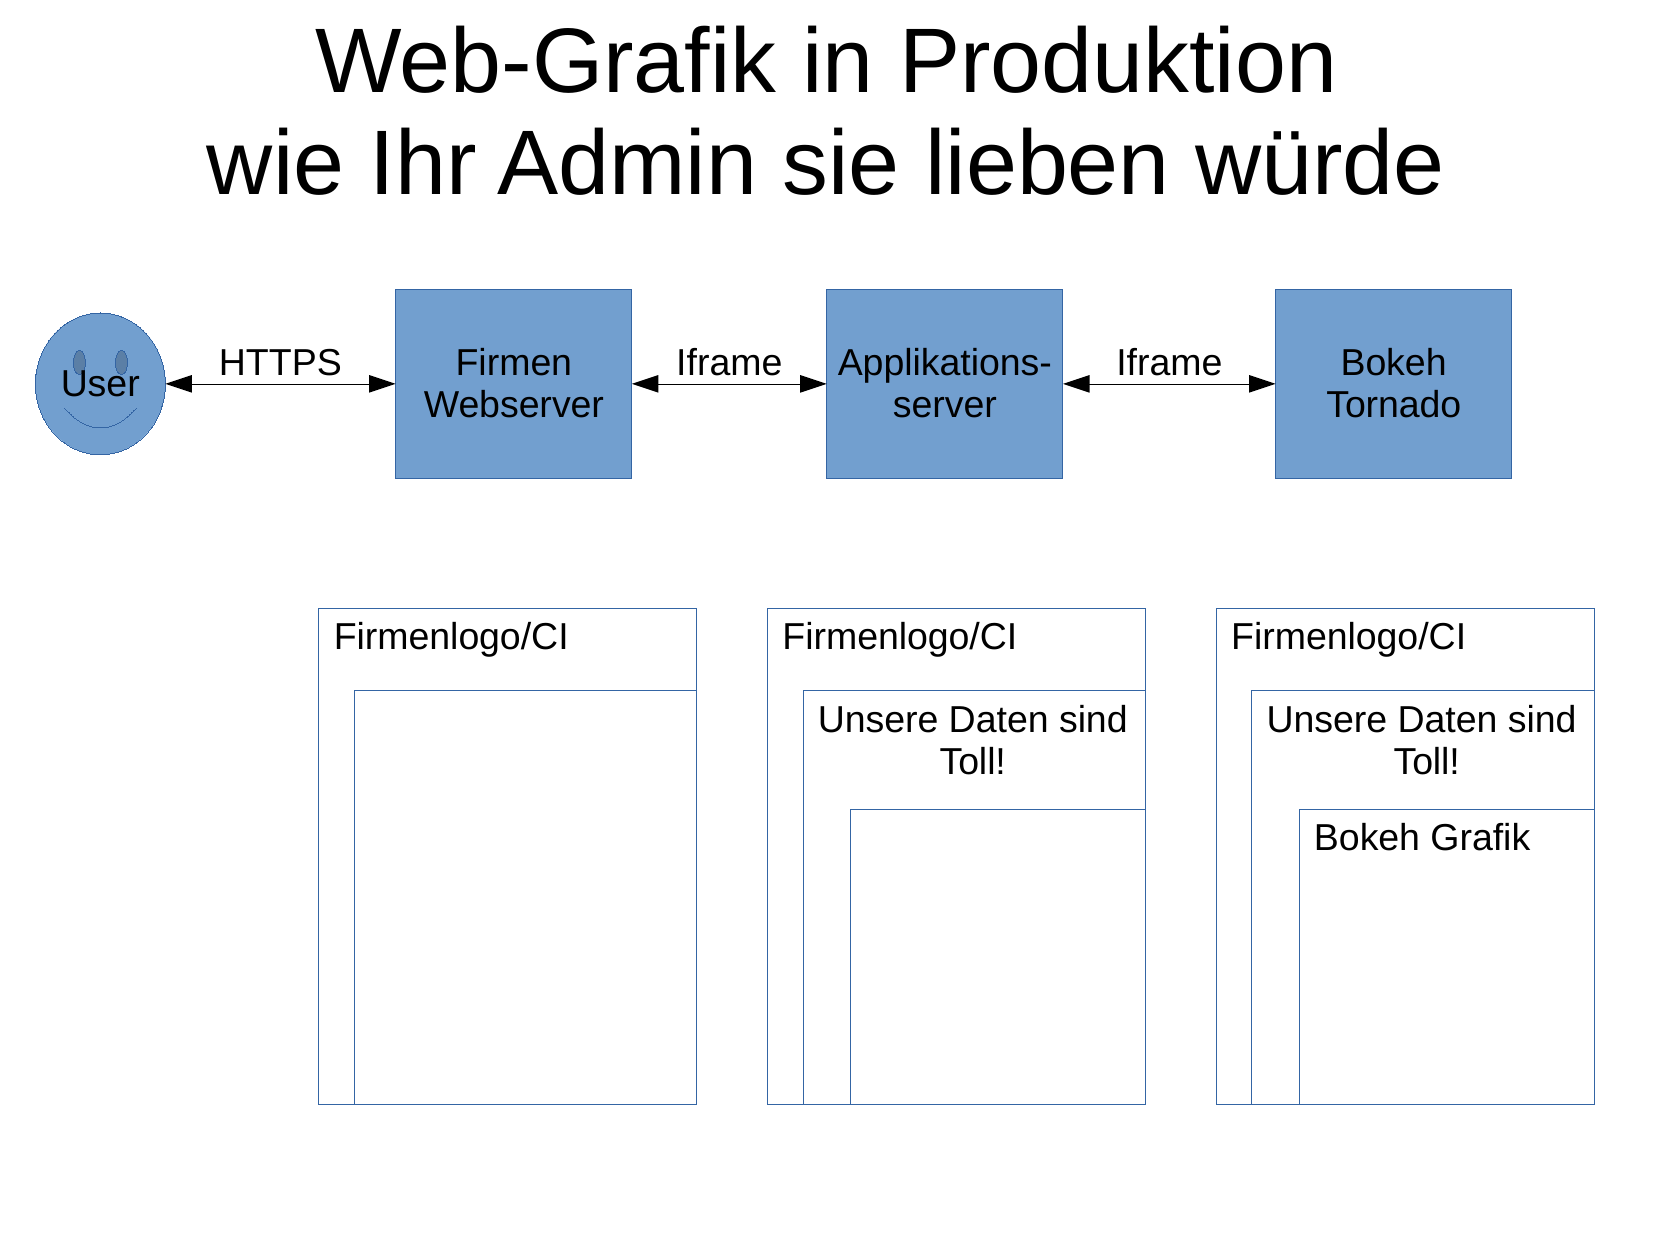

# Web-Grafik in Produktion wie Ihr Admin sie lieben würde
Firmen
Webserver
Applikations-
server
Bokeh
Tornado
User
Firmenlogo/CI
Firmenlogo/CI
Firmenlogo/CI
Unsere Daten sind
Toll!
Unsere Daten sind
Toll!
Bokeh Grafik